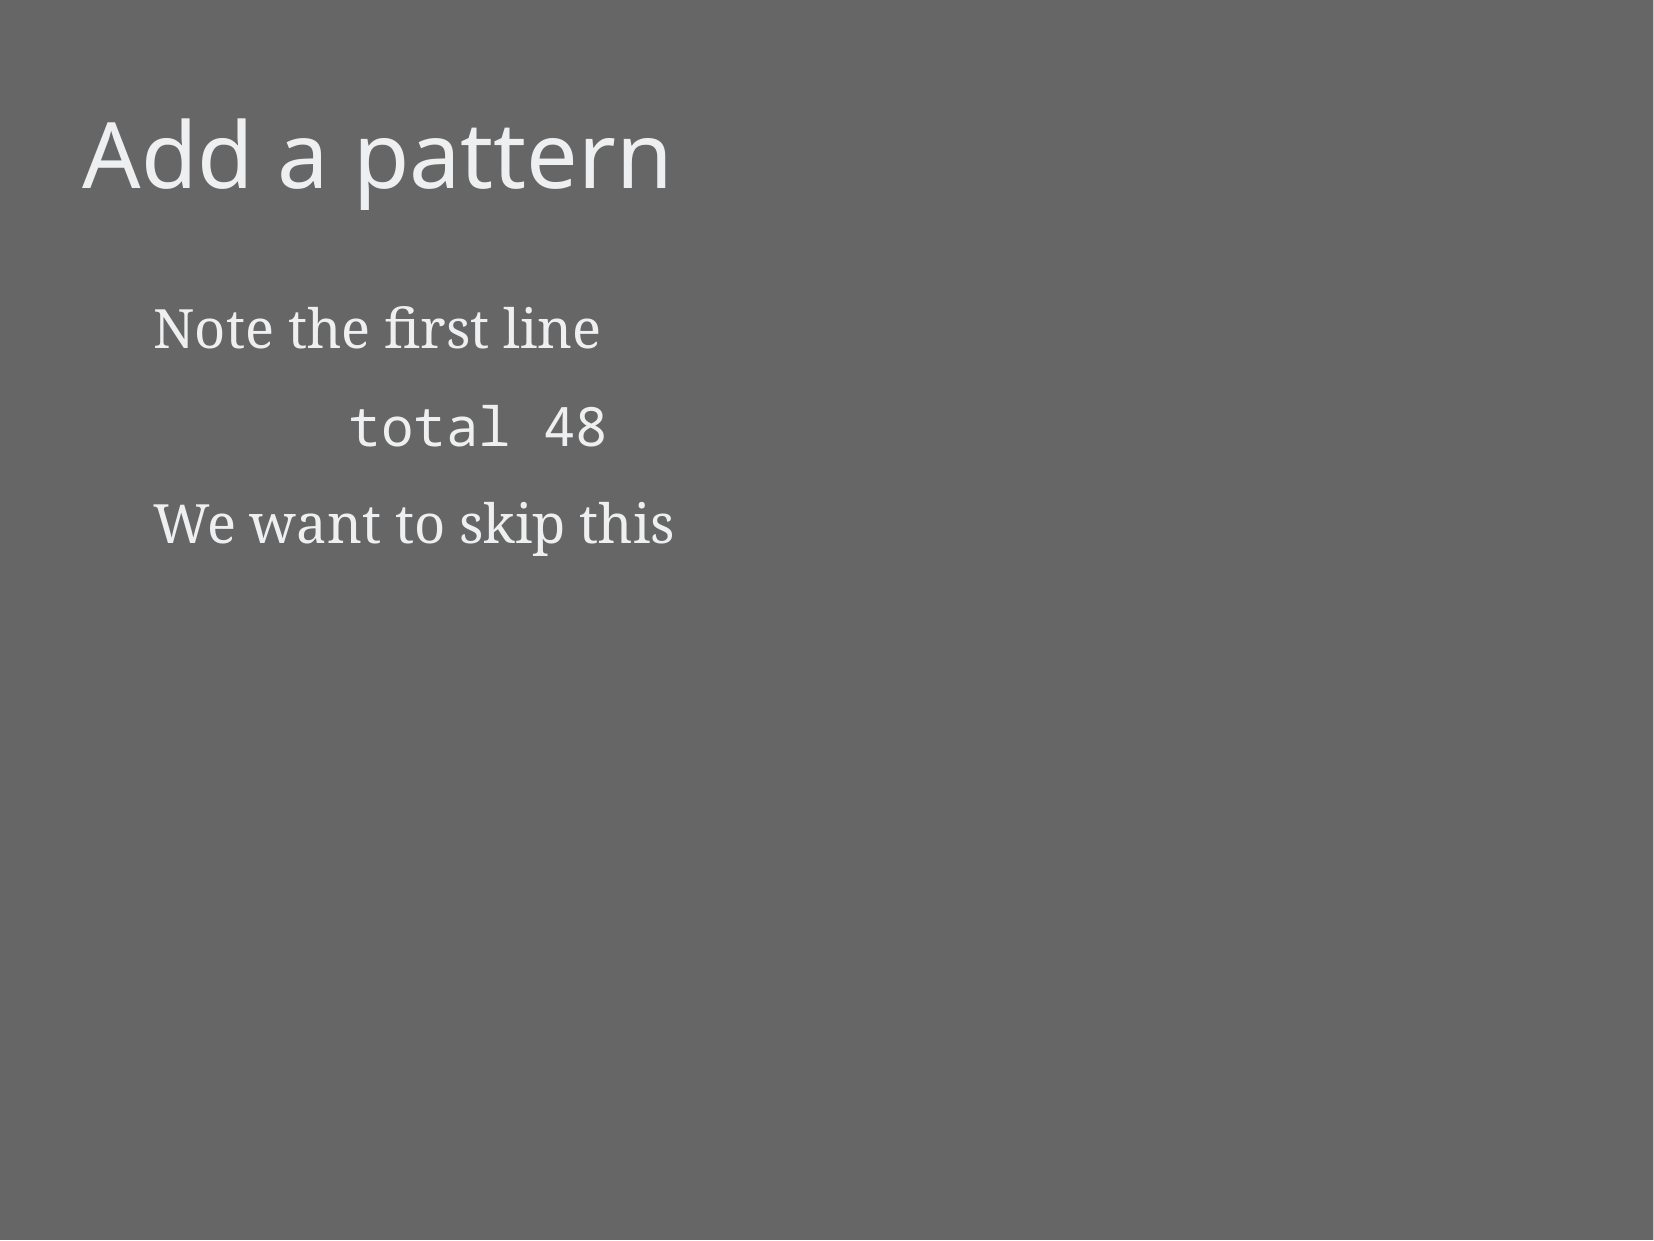

# Add a pattern
Note the first line
 total 48
We want to skip this